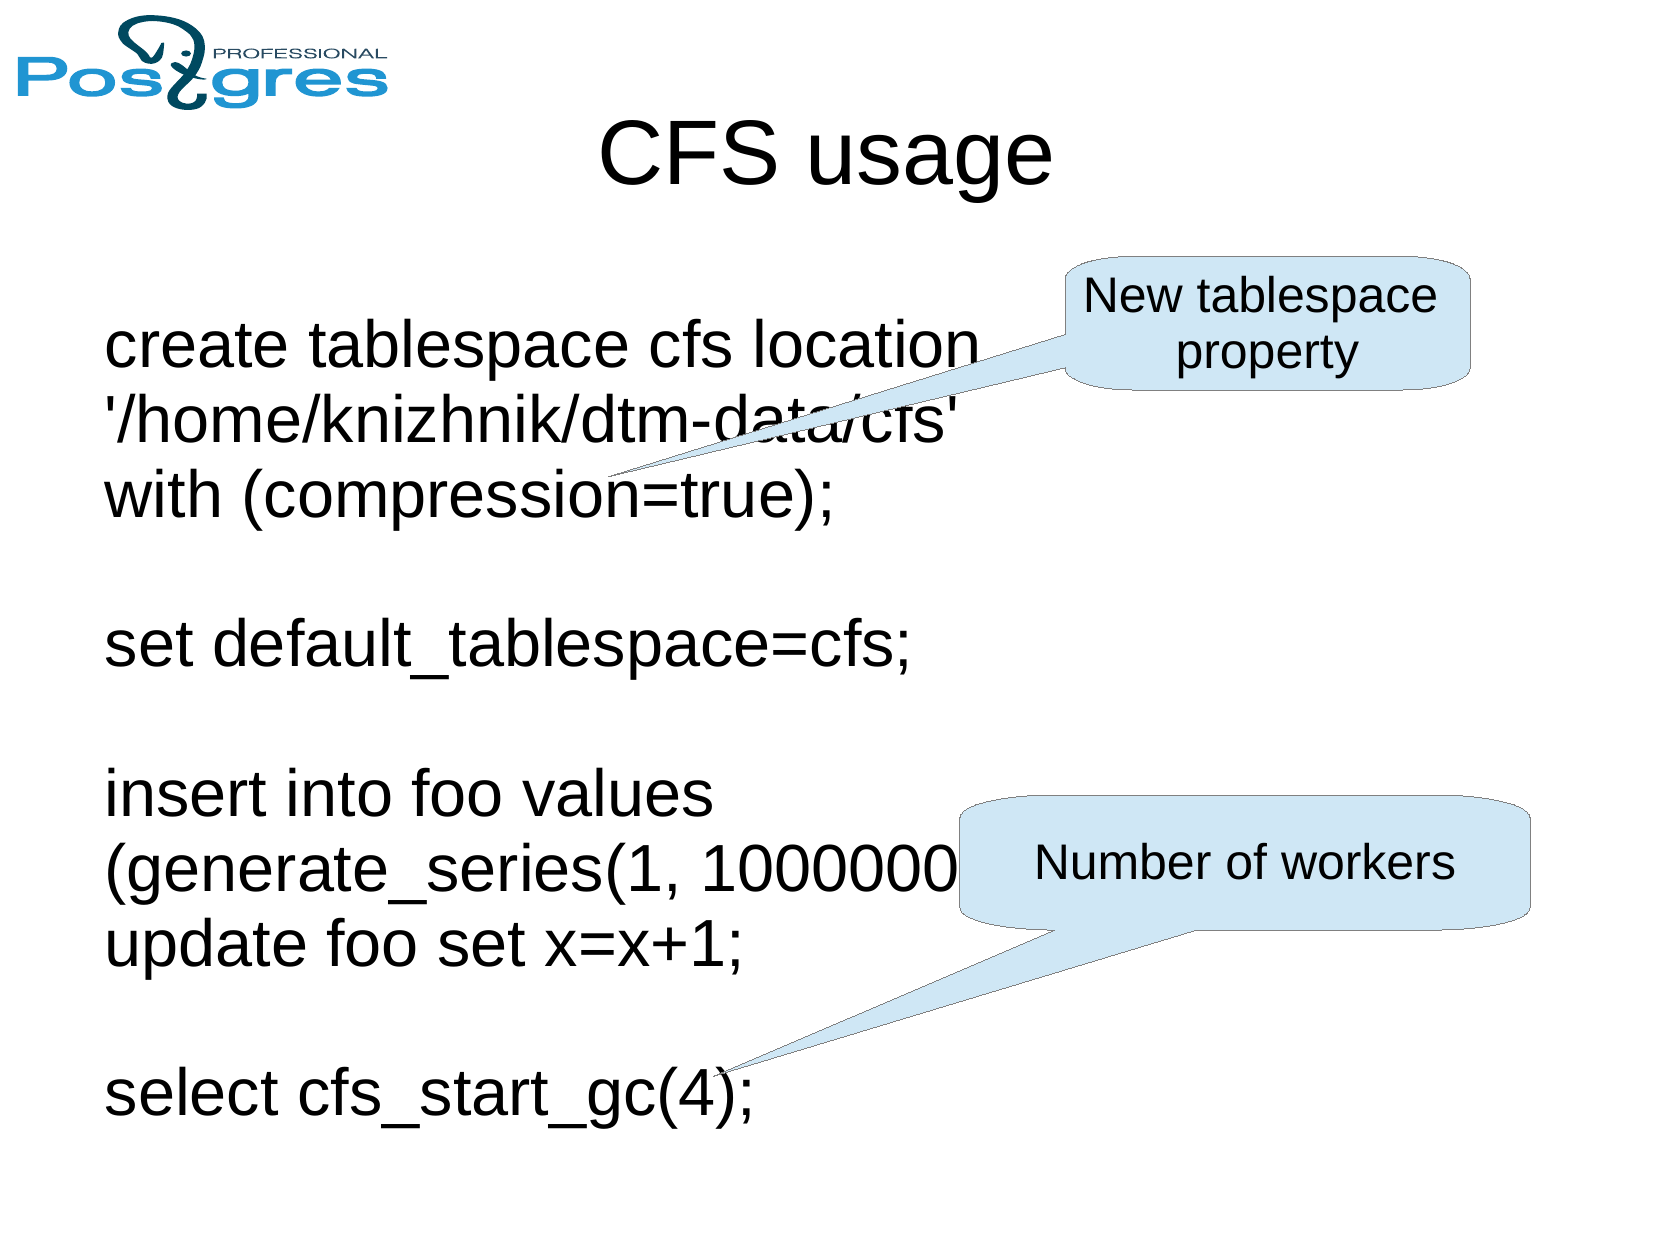

# CFS usage
New tablespace
property
create tablespace cfs location '/home/knizhnik/dtm-data/cfs'
with (compression=true);
set default_tablespace=cfs;
insert into foo values
(generate_series(1, 1000000));
update foo set x=x+1;
select cfs_start_gc(4);
Number of workers